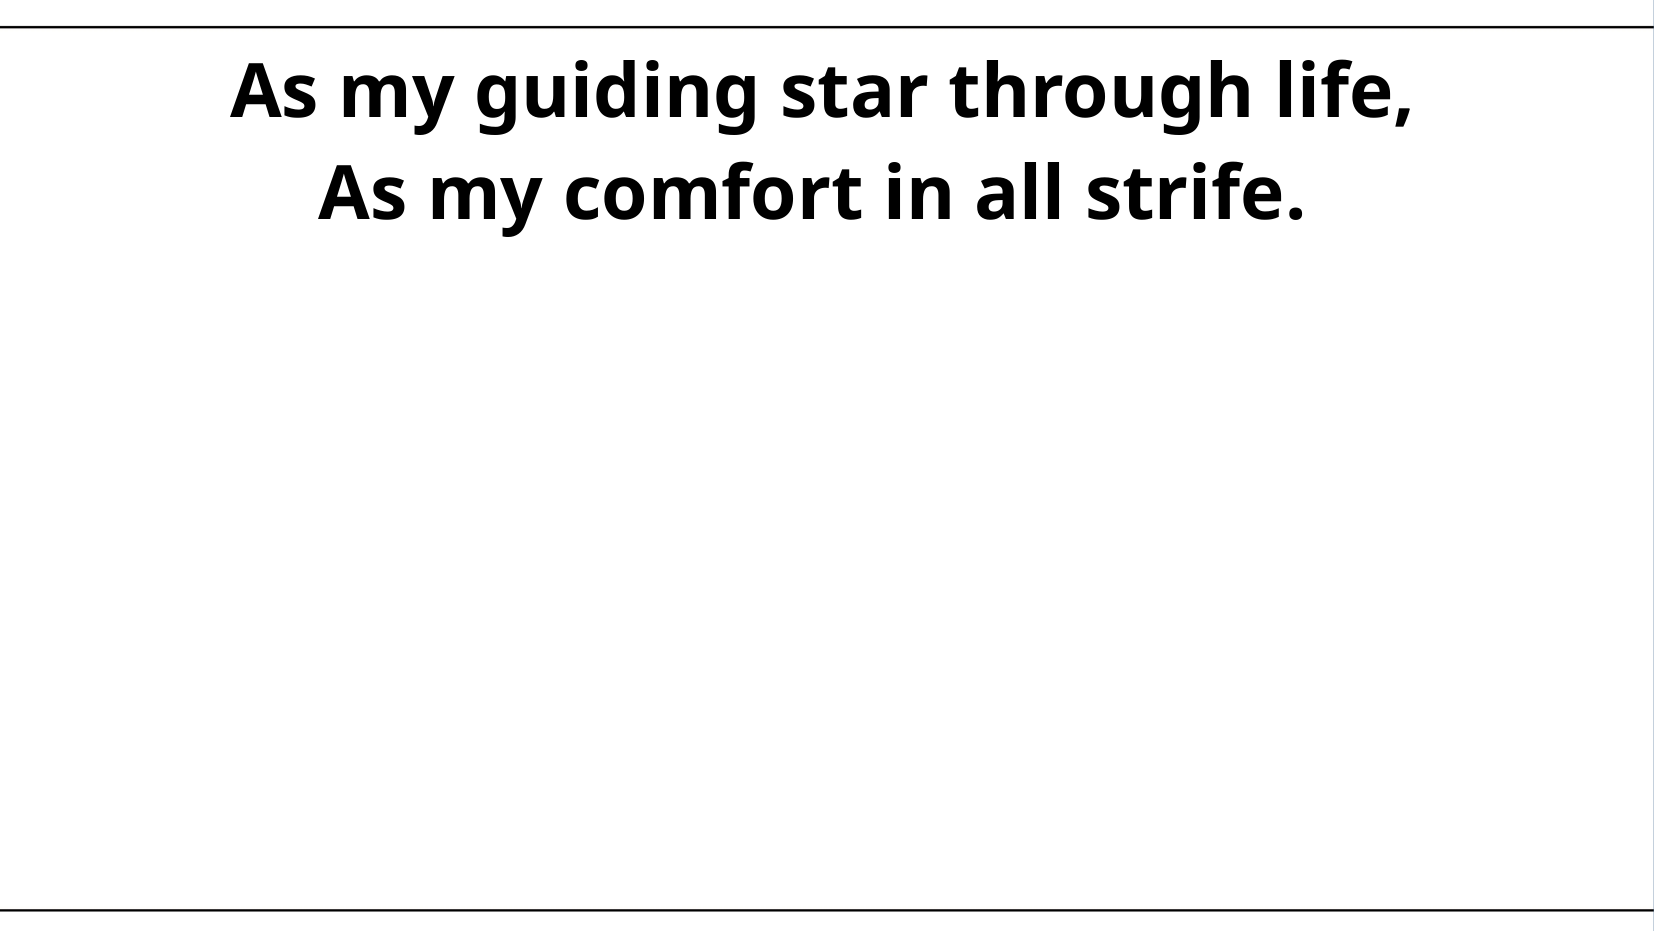

As my guiding star through life,
As my comfort in all strife.